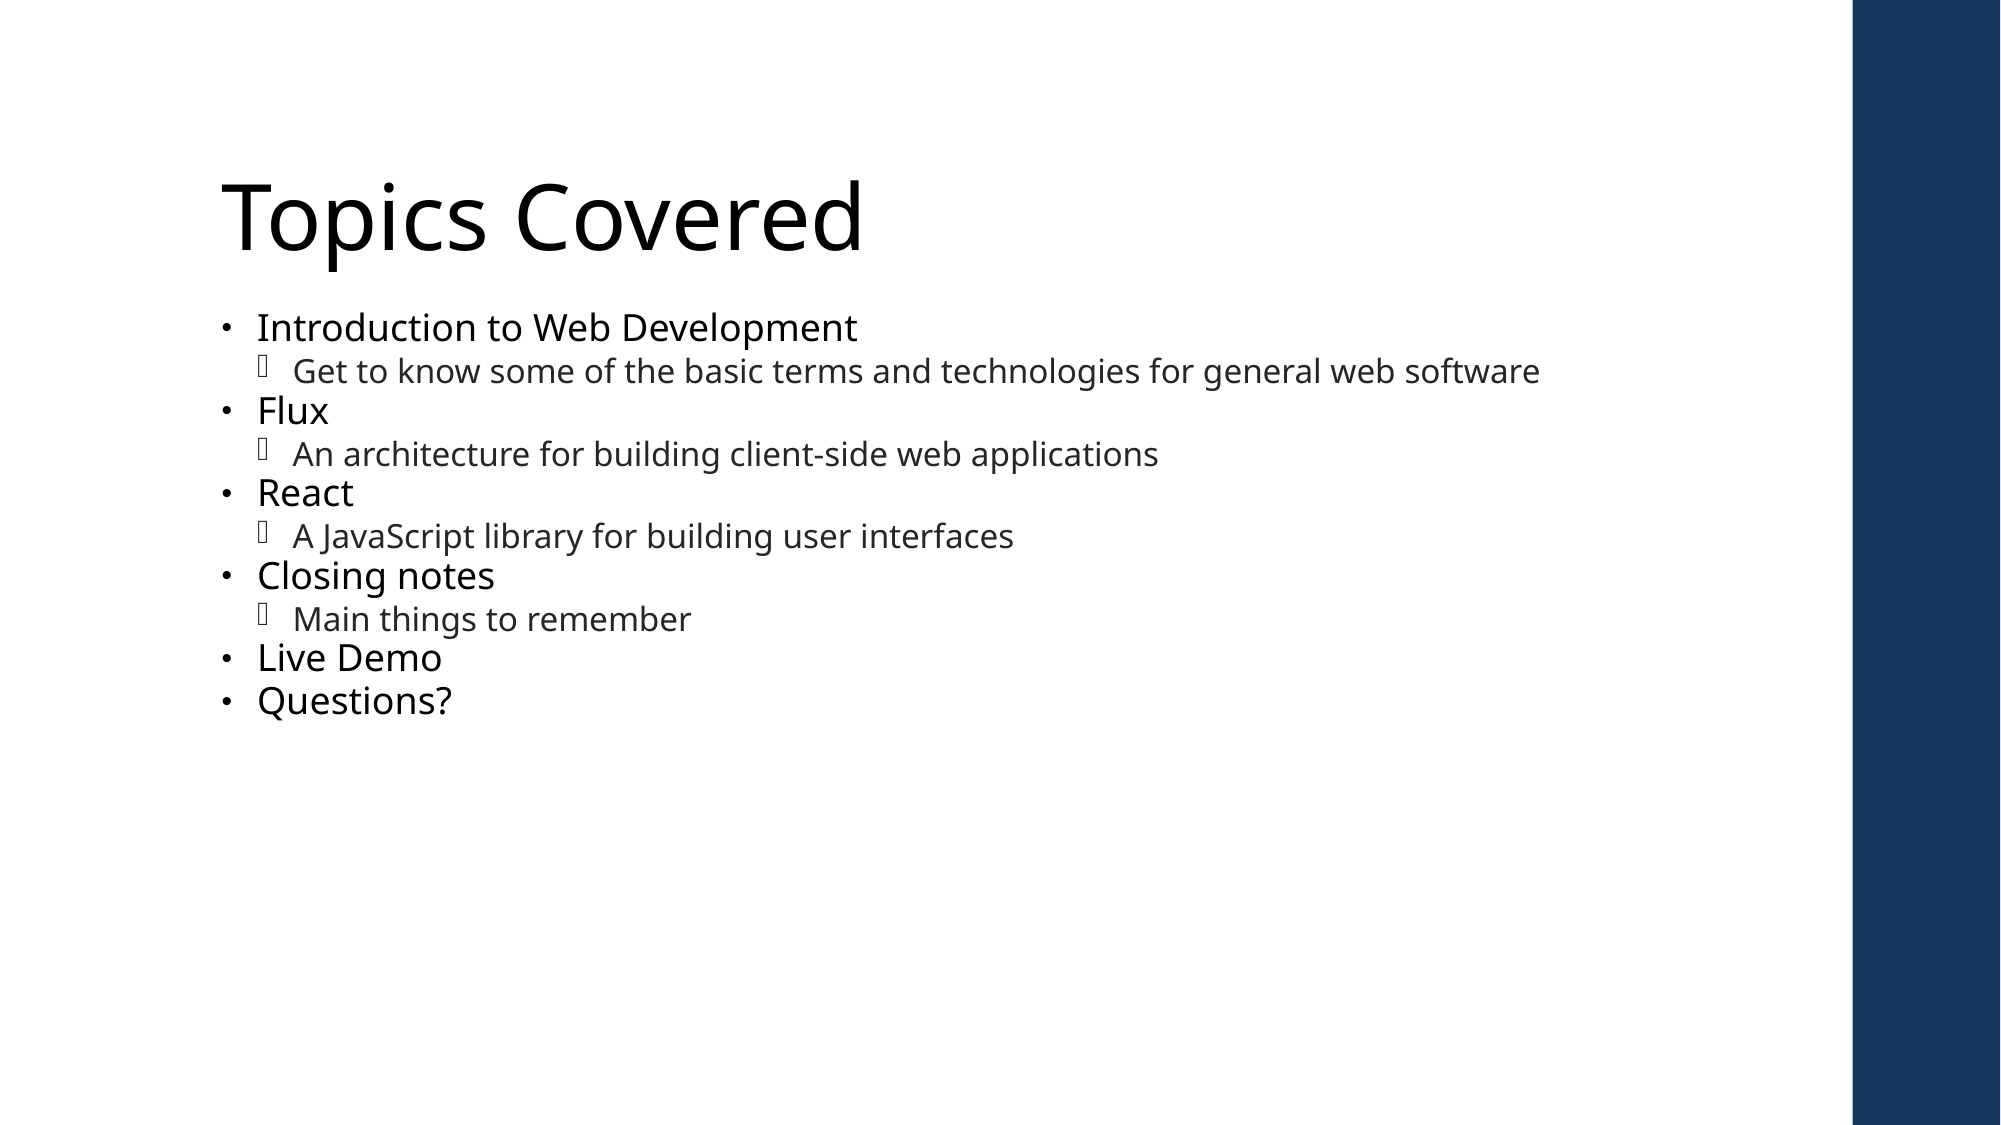

Topics Covered
Introduction to Web Development
Get to know some of the basic terms and technologies for general web software
Flux
An architecture for building client-side web applications
React
A JavaScript library for building user interfaces
Closing notes
Main things to remember
Live Demo
Questions?